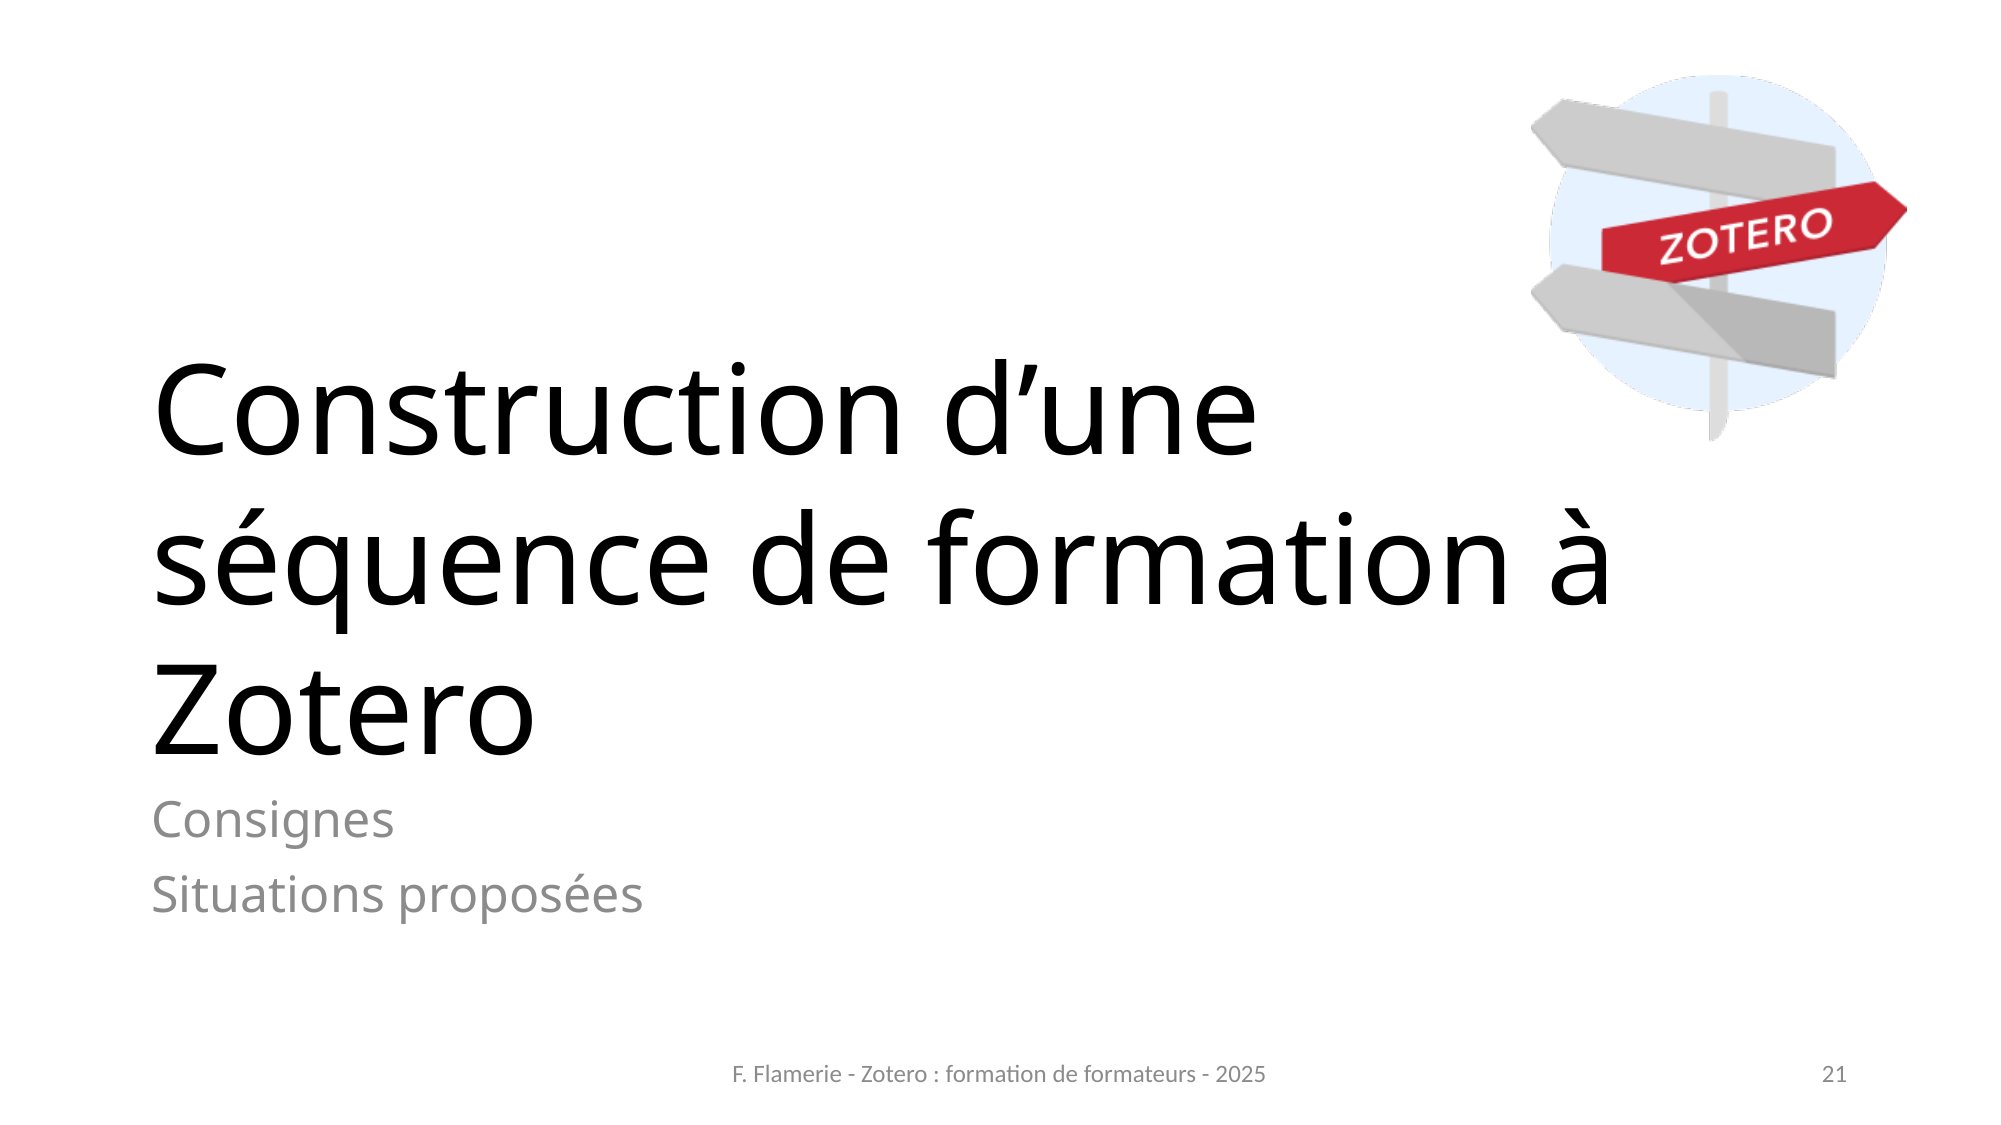

# Construction d’une séquence de formation à Zotero
Consignes
Situations proposées
F. Flamerie - Zotero : formation de formateurs - 2025
21